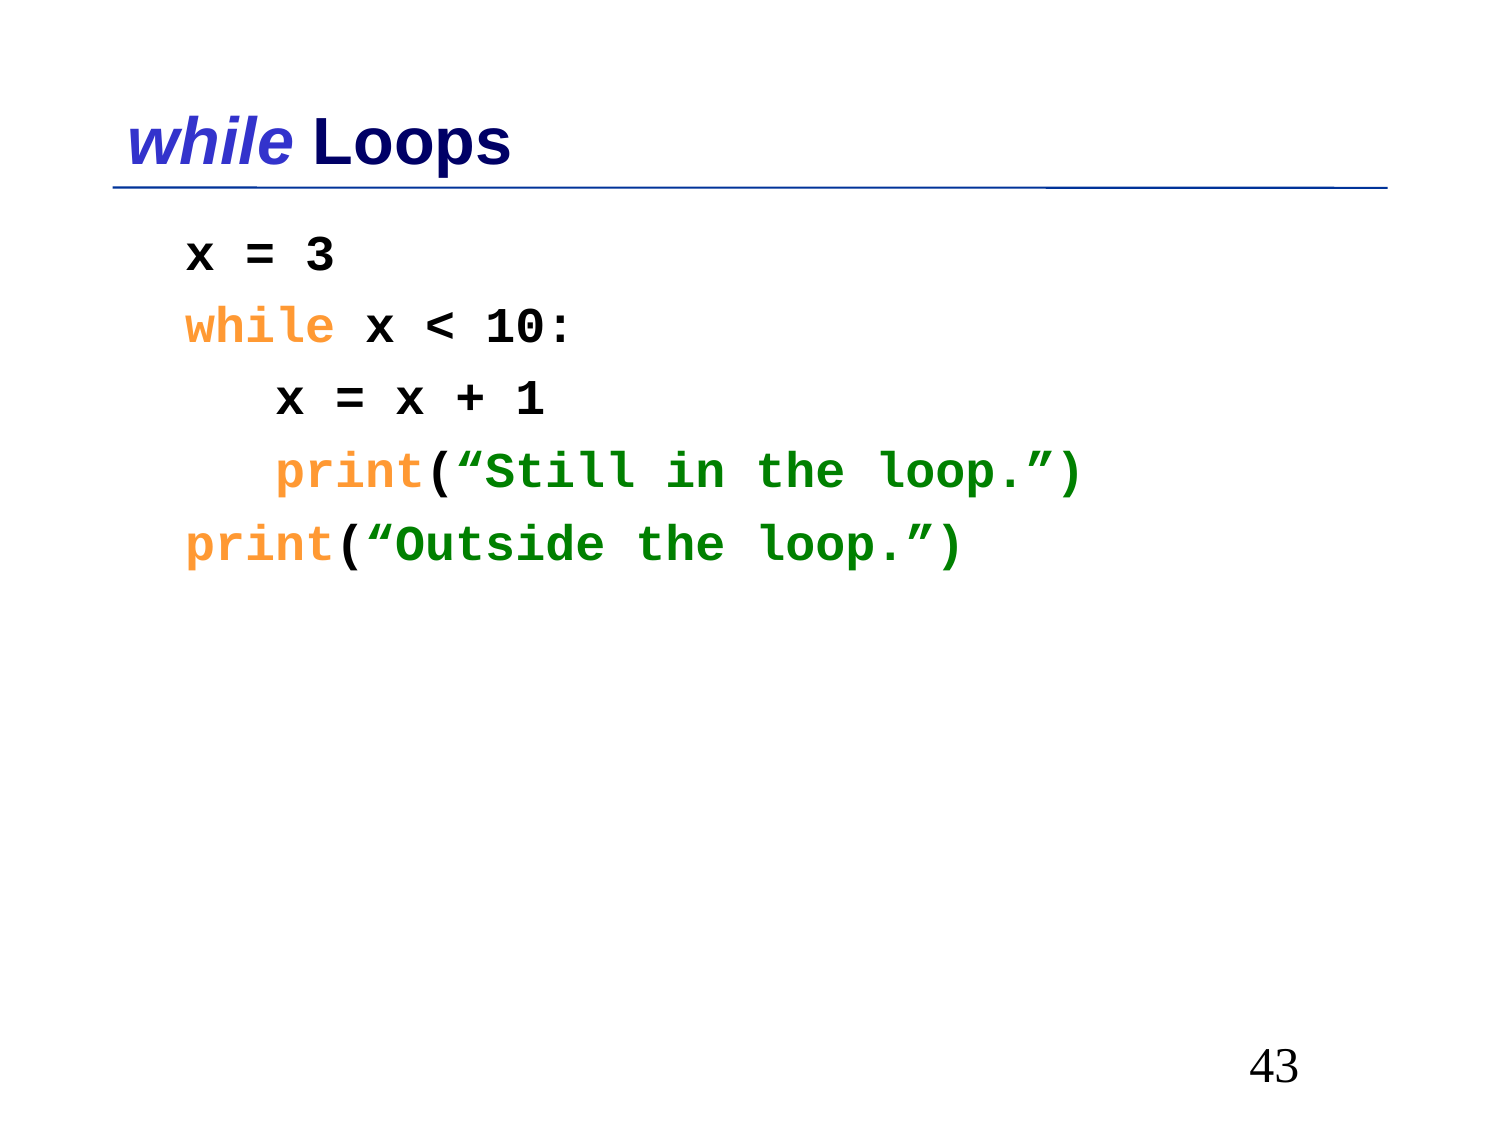

# while Loops
x = 3
while x < 10:
 x = x + 1
 print(“Still in the loop.”)
print(“Outside the loop.”)